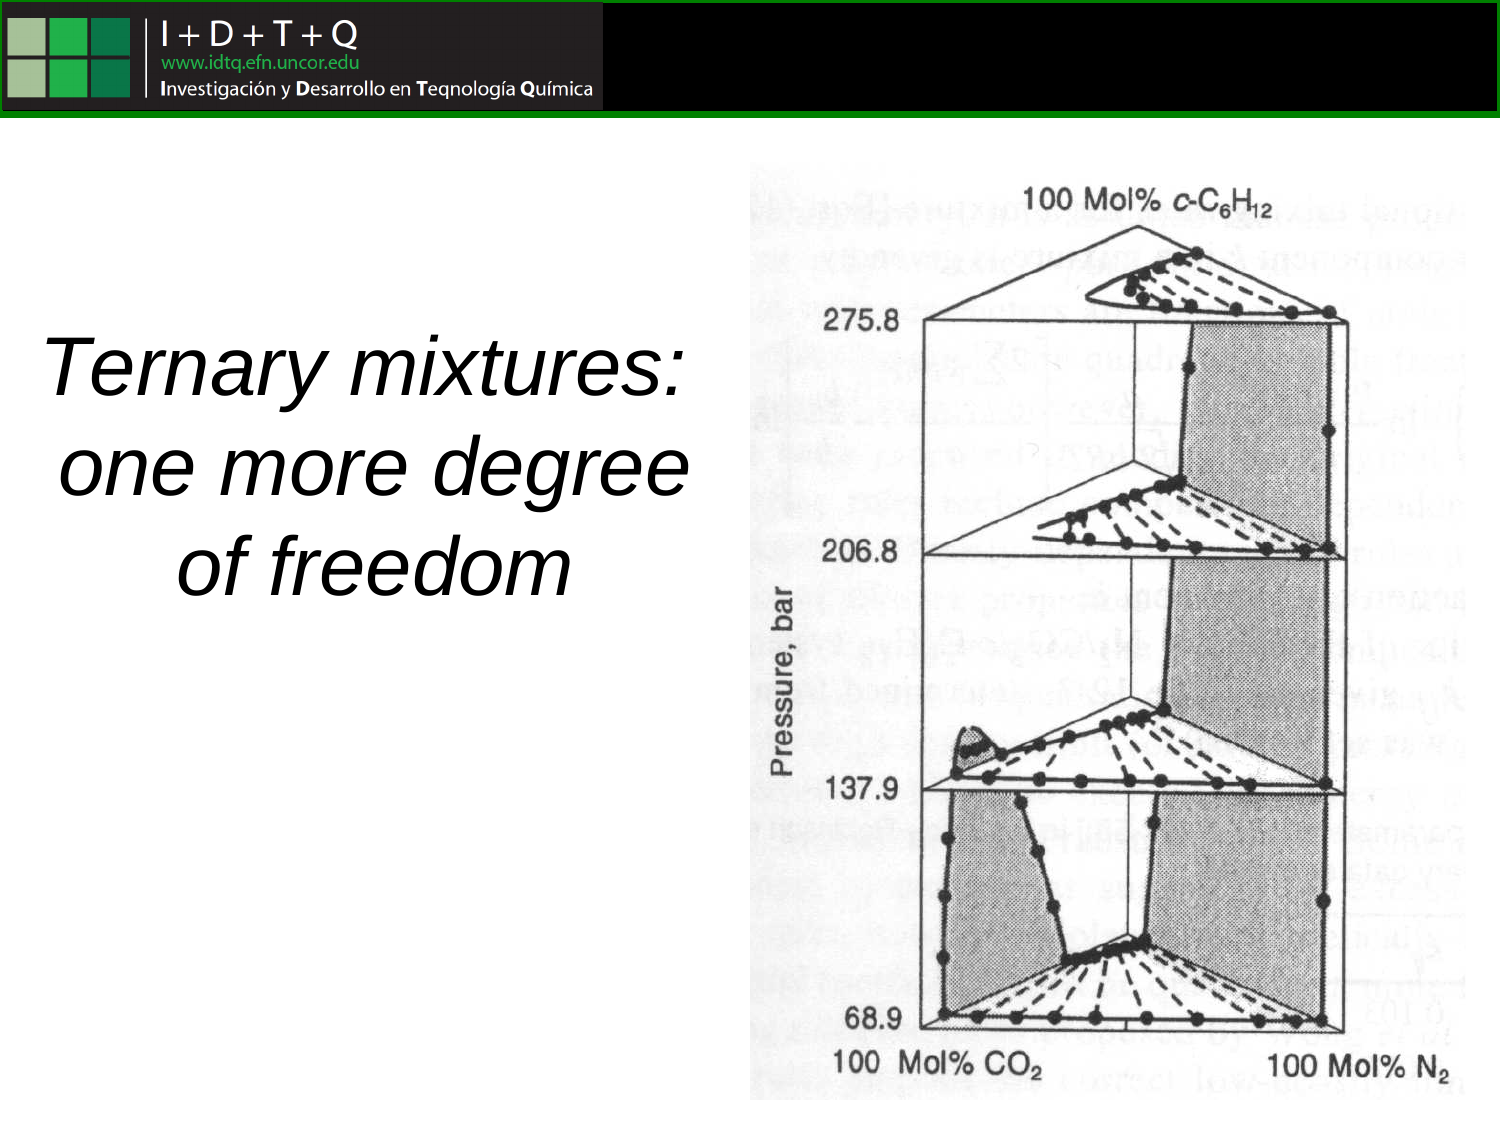

# Ternary mixtures: one more degree of freedom